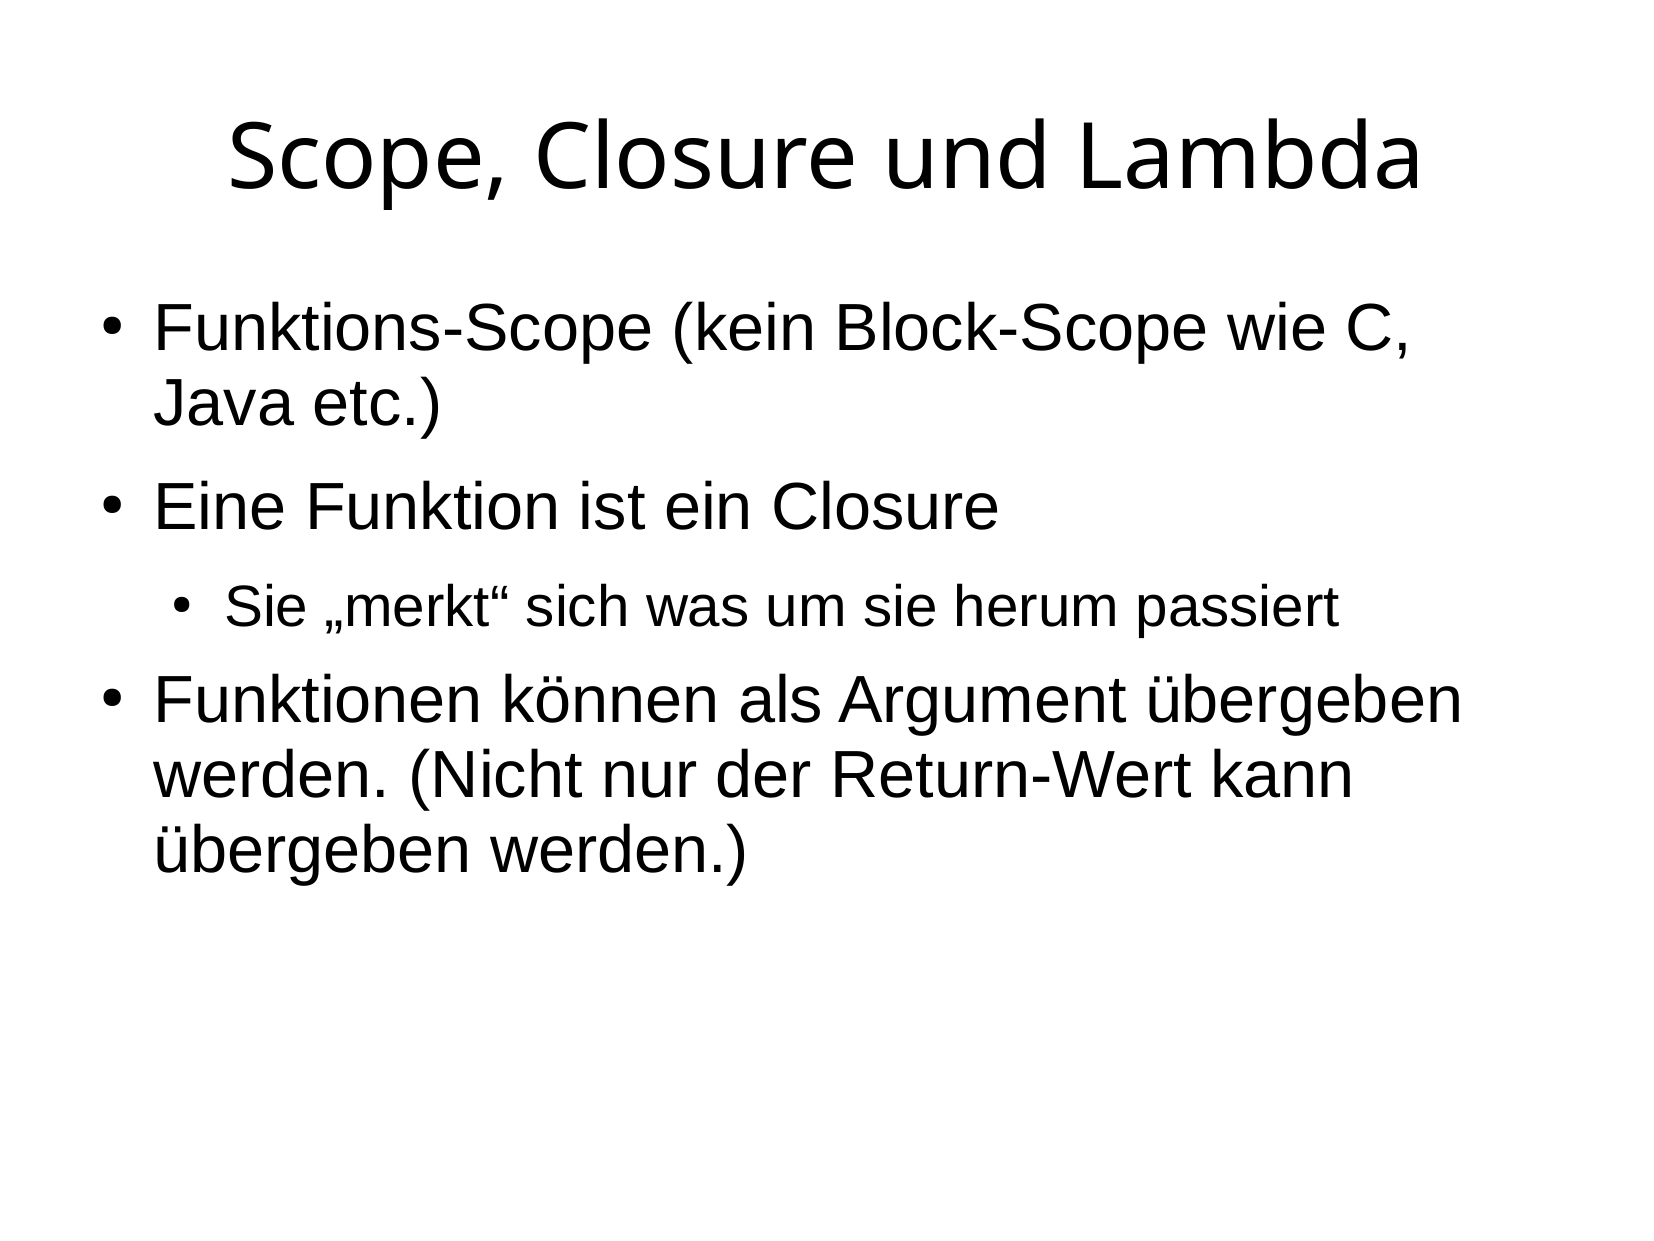

# Scope, Closure und Lambda
Funktions-Scope (kein Block-Scope wie C, Java etc.)
Eine Funktion ist ein Closure
Sie „merkt“ sich was um sie herum passiert
Funktionen können als Argument übergeben werden. (Nicht nur der Return-Wert kann übergeben werden.)